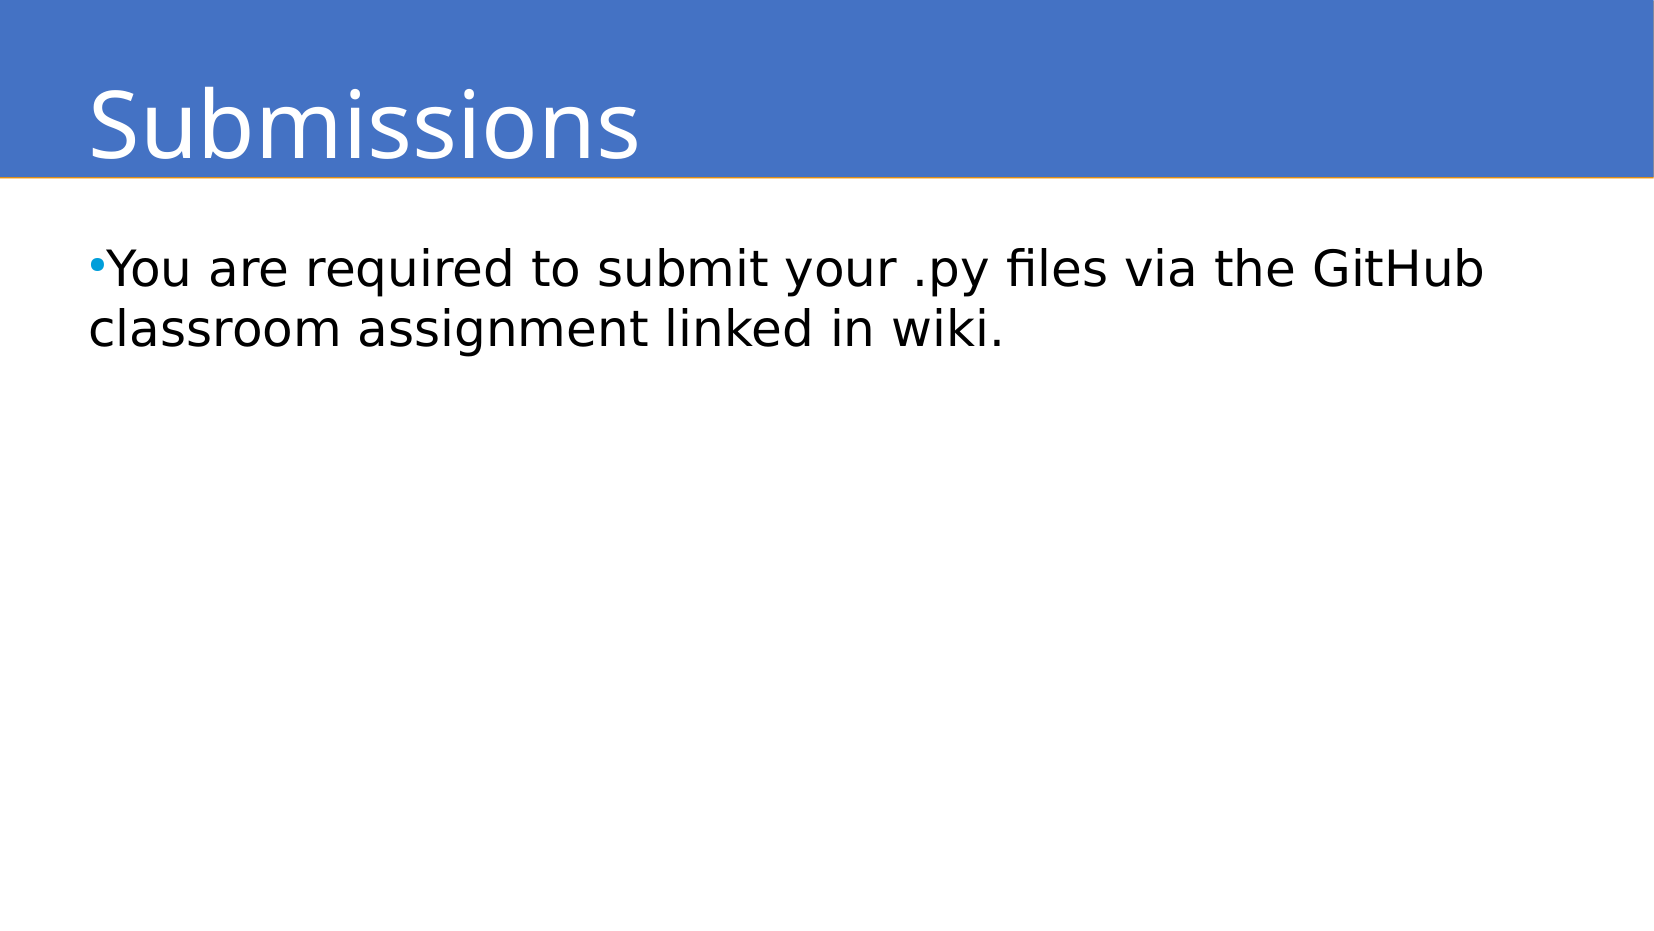

# Submissions
You are required to submit your .py files via the GitHub classroom assignment linked in wiki.